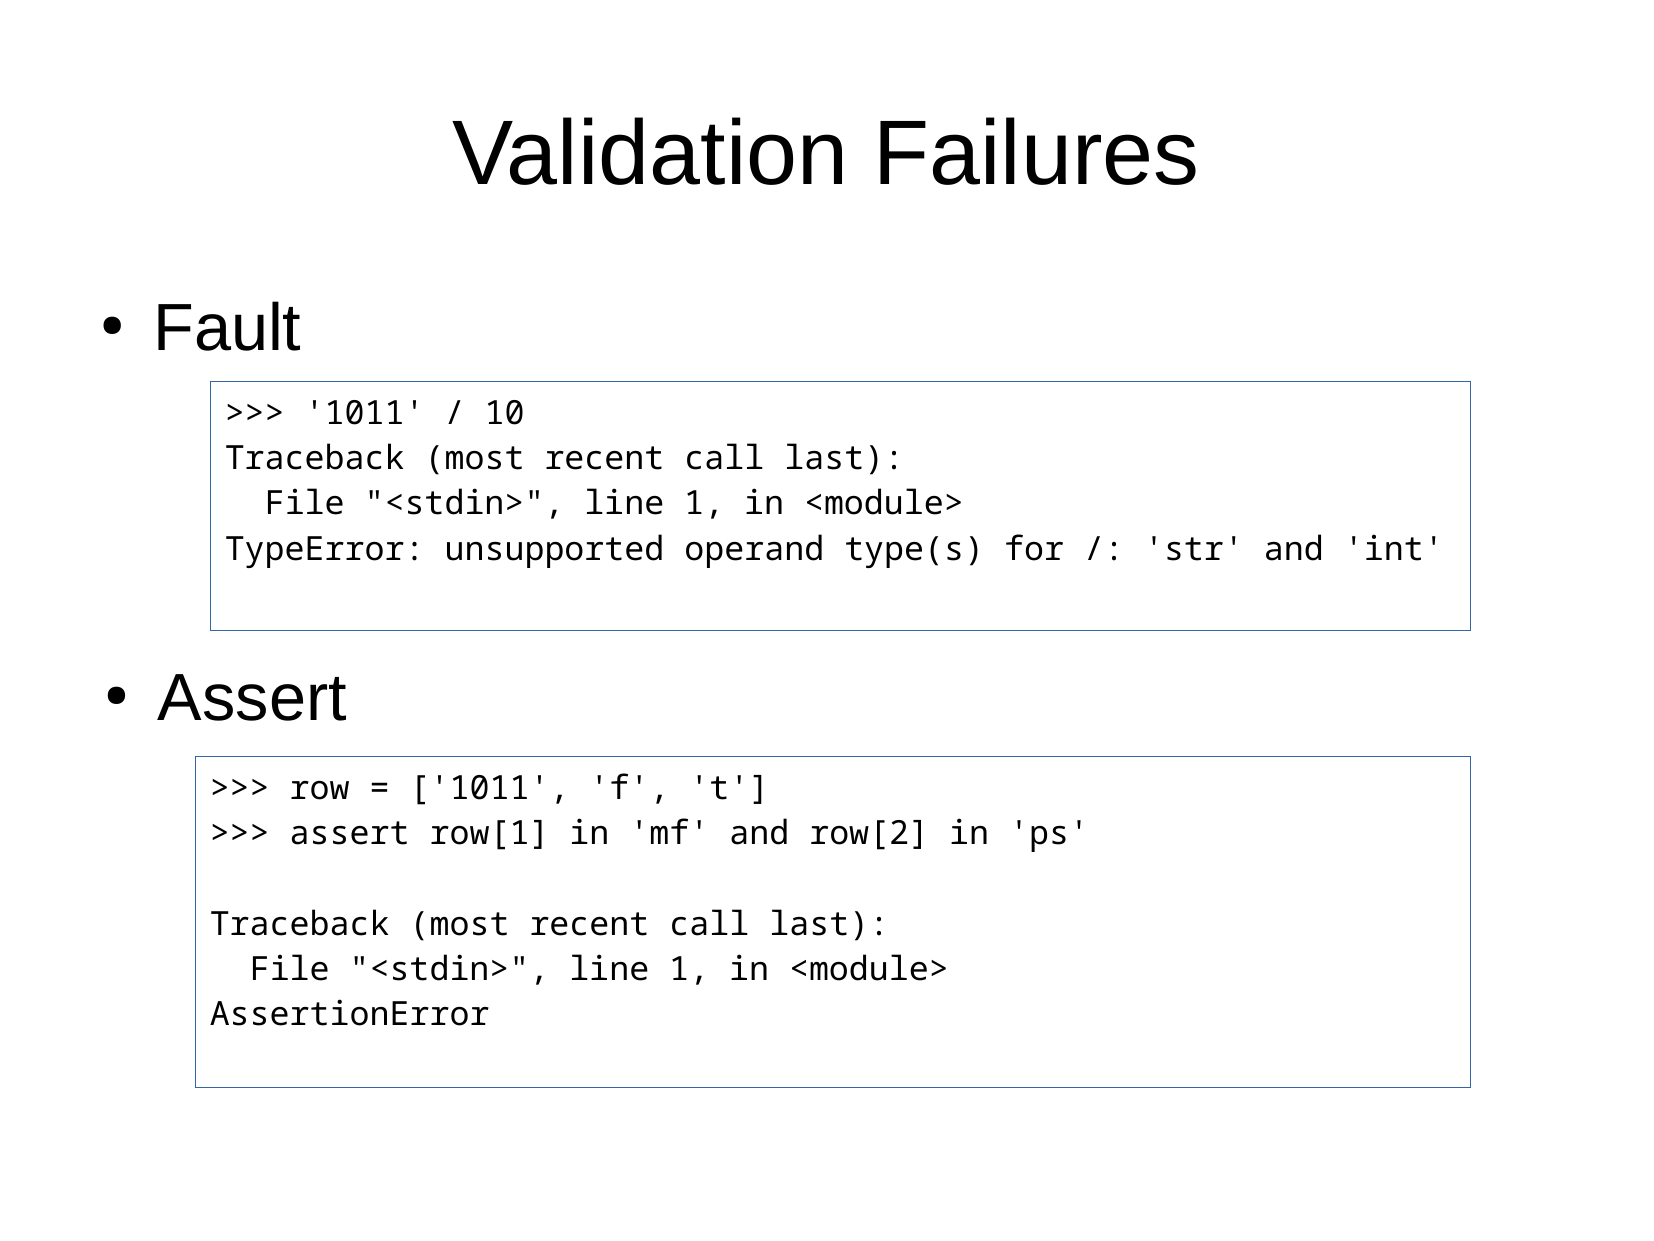

# Validation Failures
Fault
>>> '1011' / 10
Traceback (most recent call last):
 File "<stdin>", line 1, in <module>
TypeError: unsupported operand type(s) for /: 'str' and 'int'
Assert
>>> row = ['1011', 'f', 't']
>>> assert row[1] in 'mf' and row[2] in 'ps'
Traceback (most recent call last):
 File "<stdin>", line 1, in <module>
AssertionError